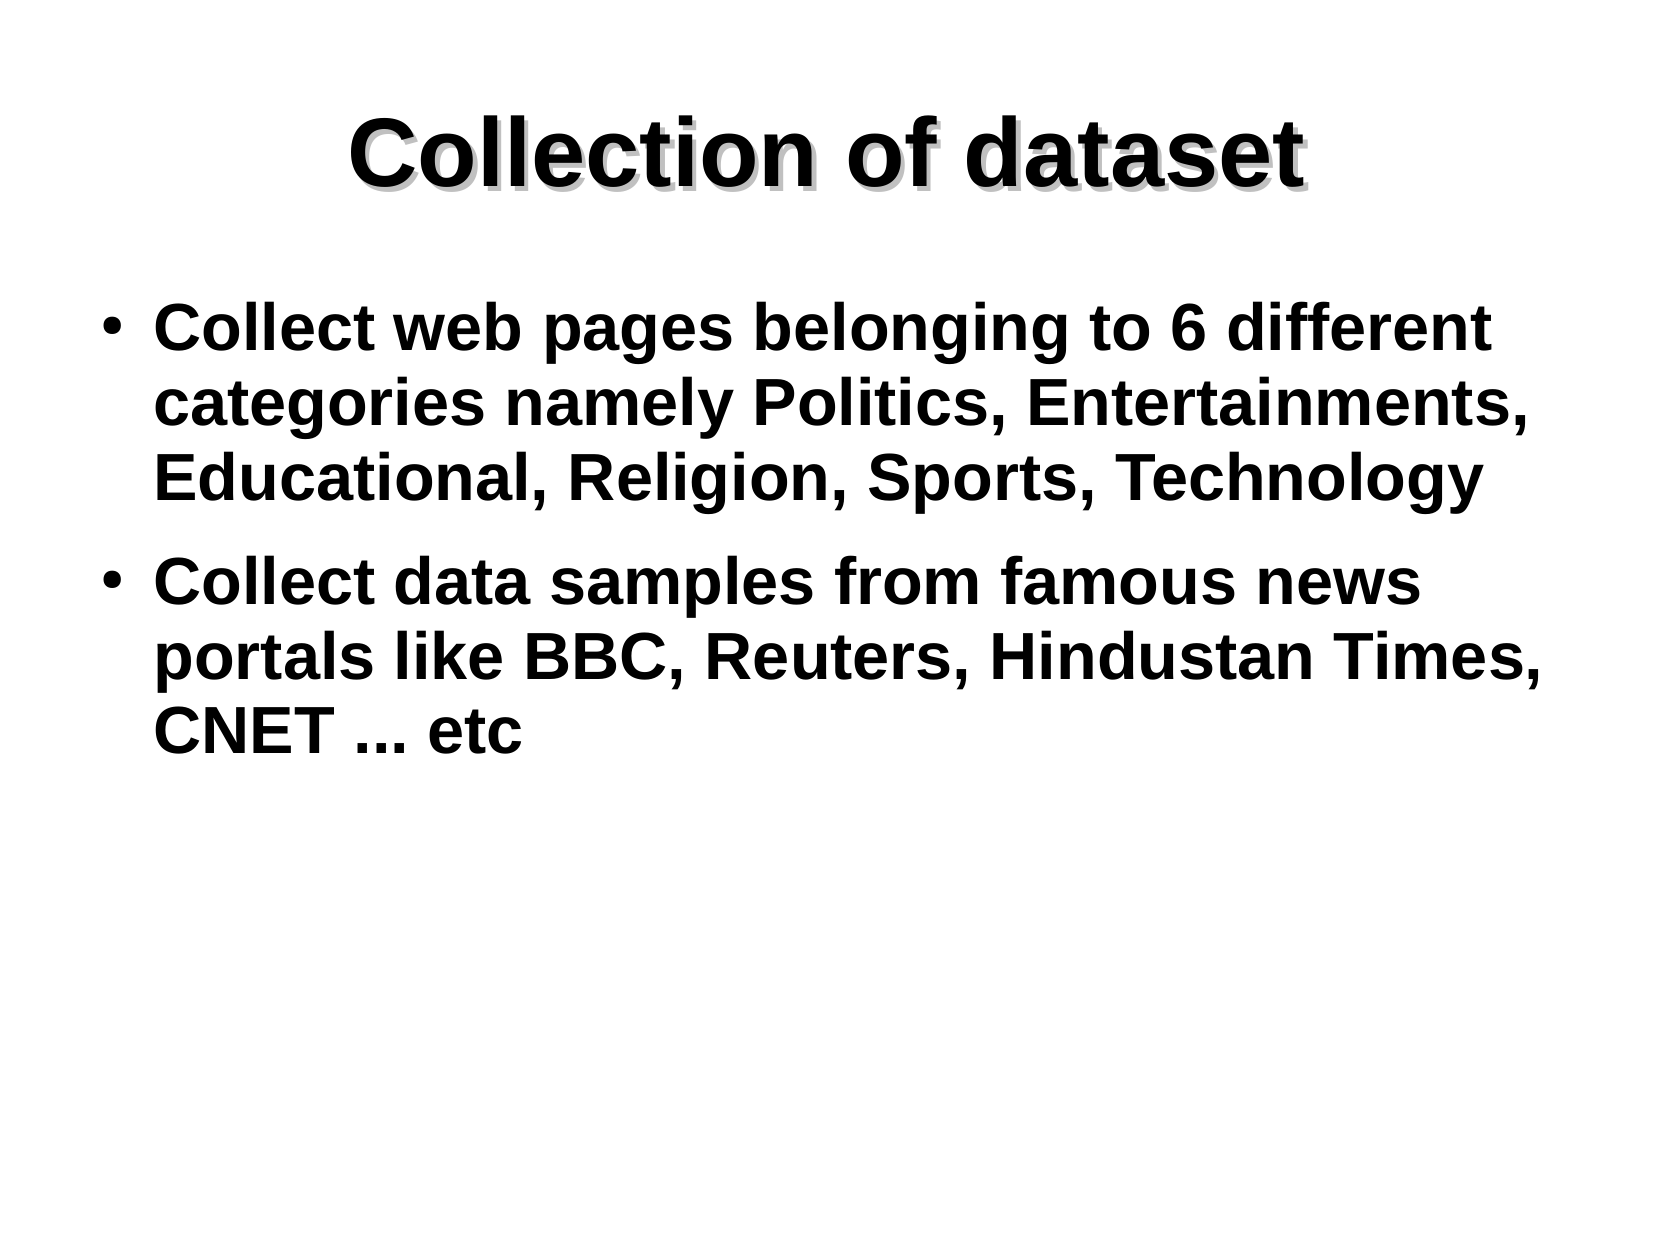

# Collection of dataset
Collect web pages belonging to 6 different categories namely Politics, Entertainments, Educational, Religion, Sports, Technology
Collect data samples from famous news portals like BBC, Reuters, Hindustan Times, CNET ... etc